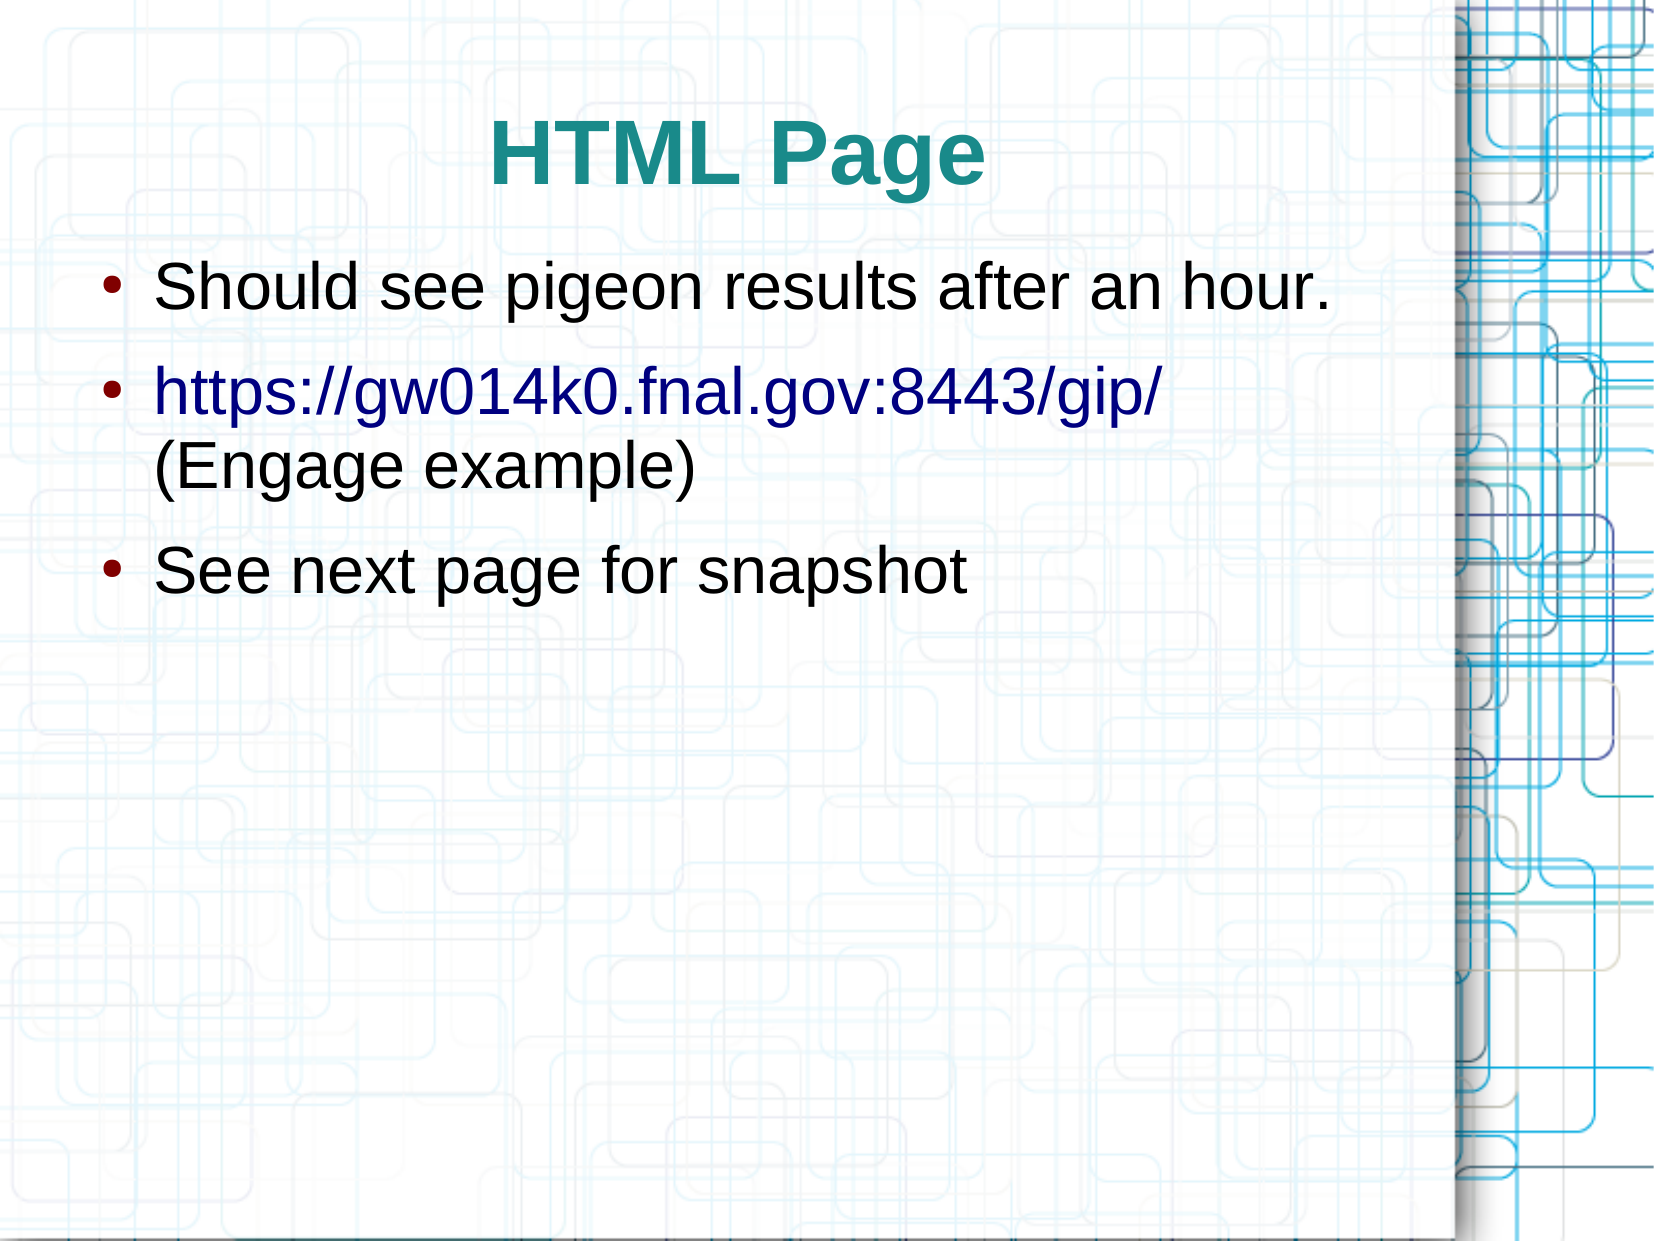

# HTML Page
Should see pigeon results after an hour.
https://gw014k0.fnal.gov:8443/gip/ (Engage example)
See next page for snapshot